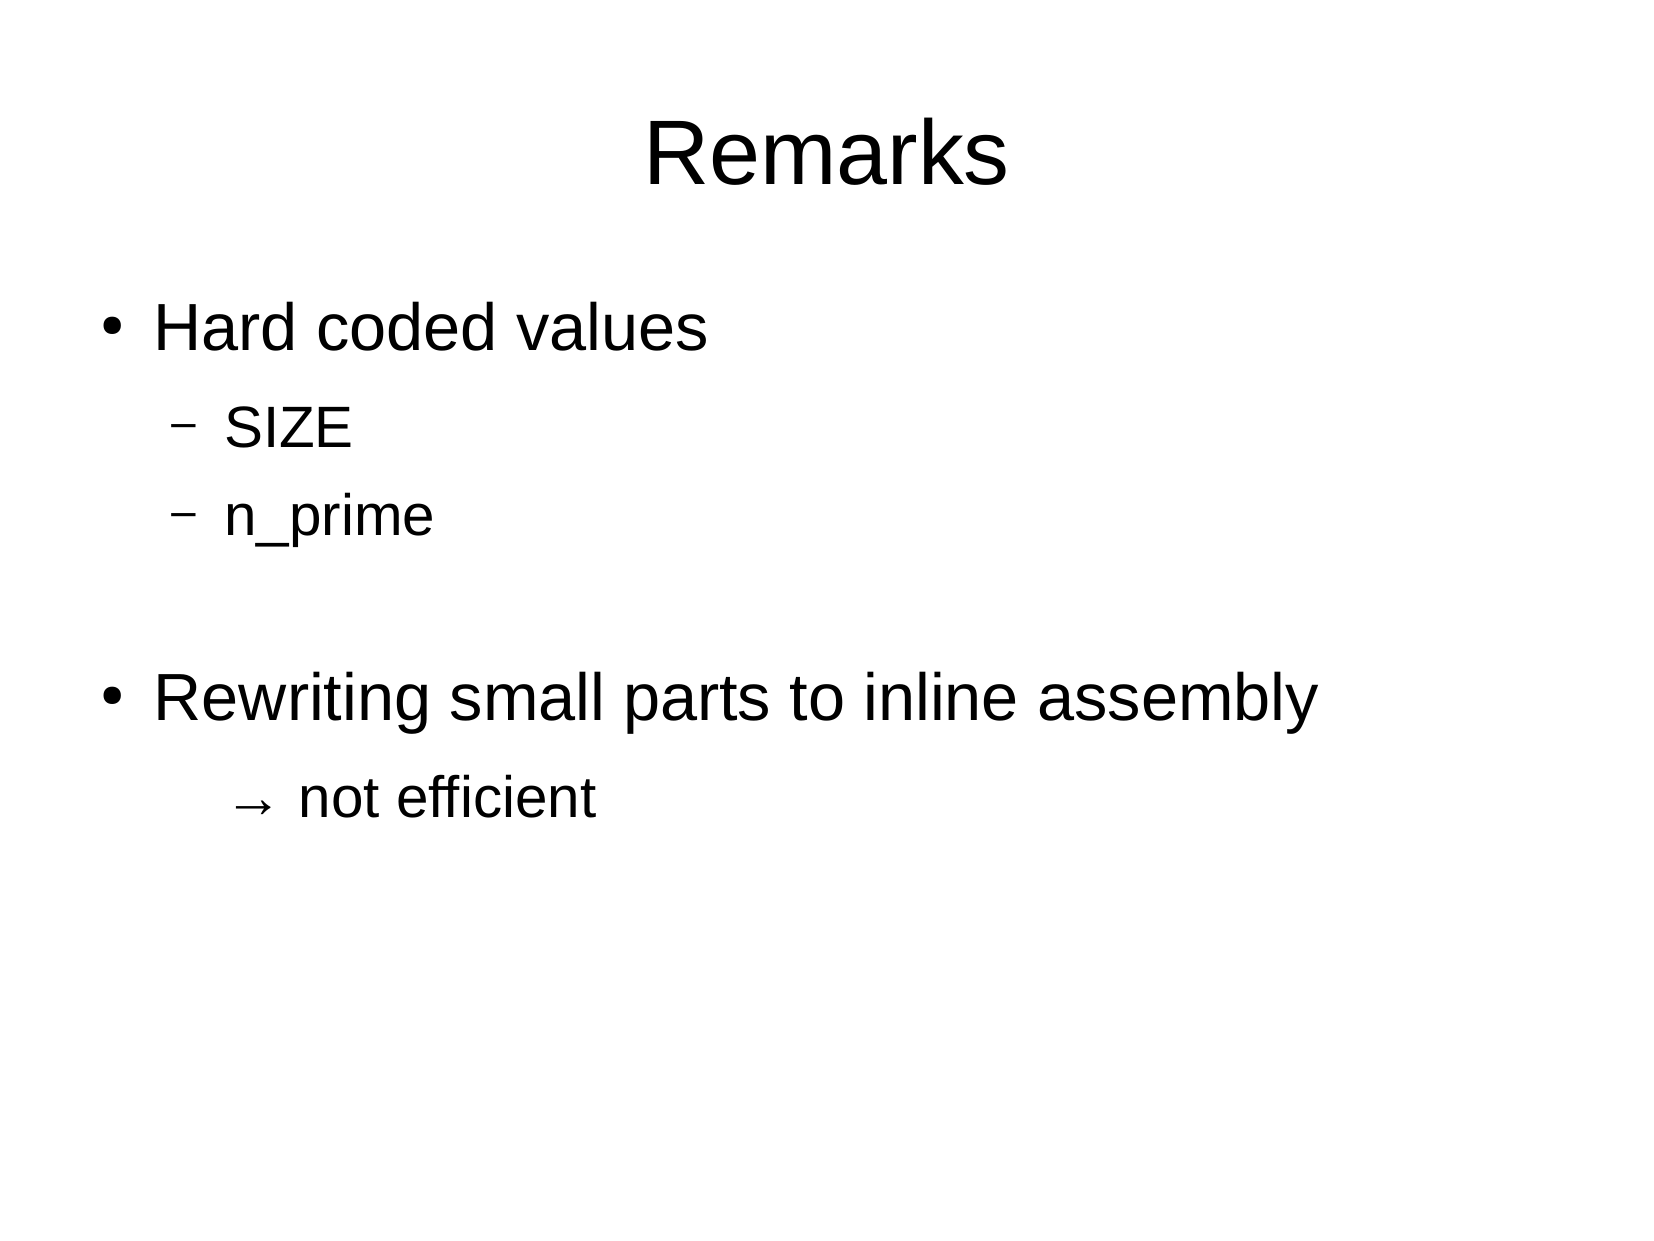

# Remarks
Hard coded values
SIZE
n_prime
Rewriting small parts to inline assembly
→ not efficient